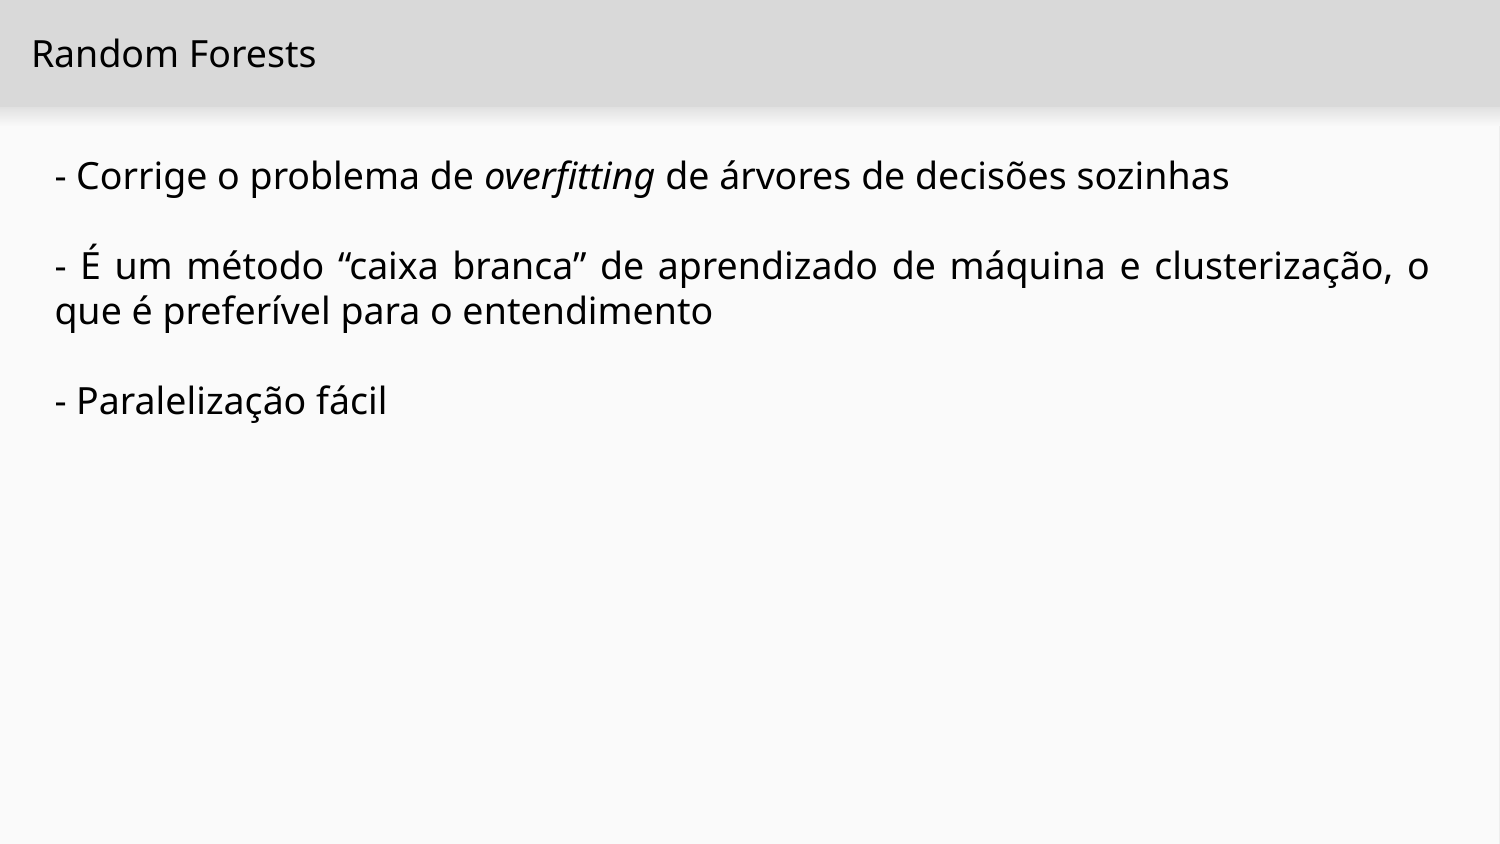

# Random Forests
- Corrige o problema de overfitting de árvores de decisões sozinhas
- É um método “caixa branca” de aprendizado de máquina e clusterização, o que é preferível para o entendimento
- Paralelização fácil